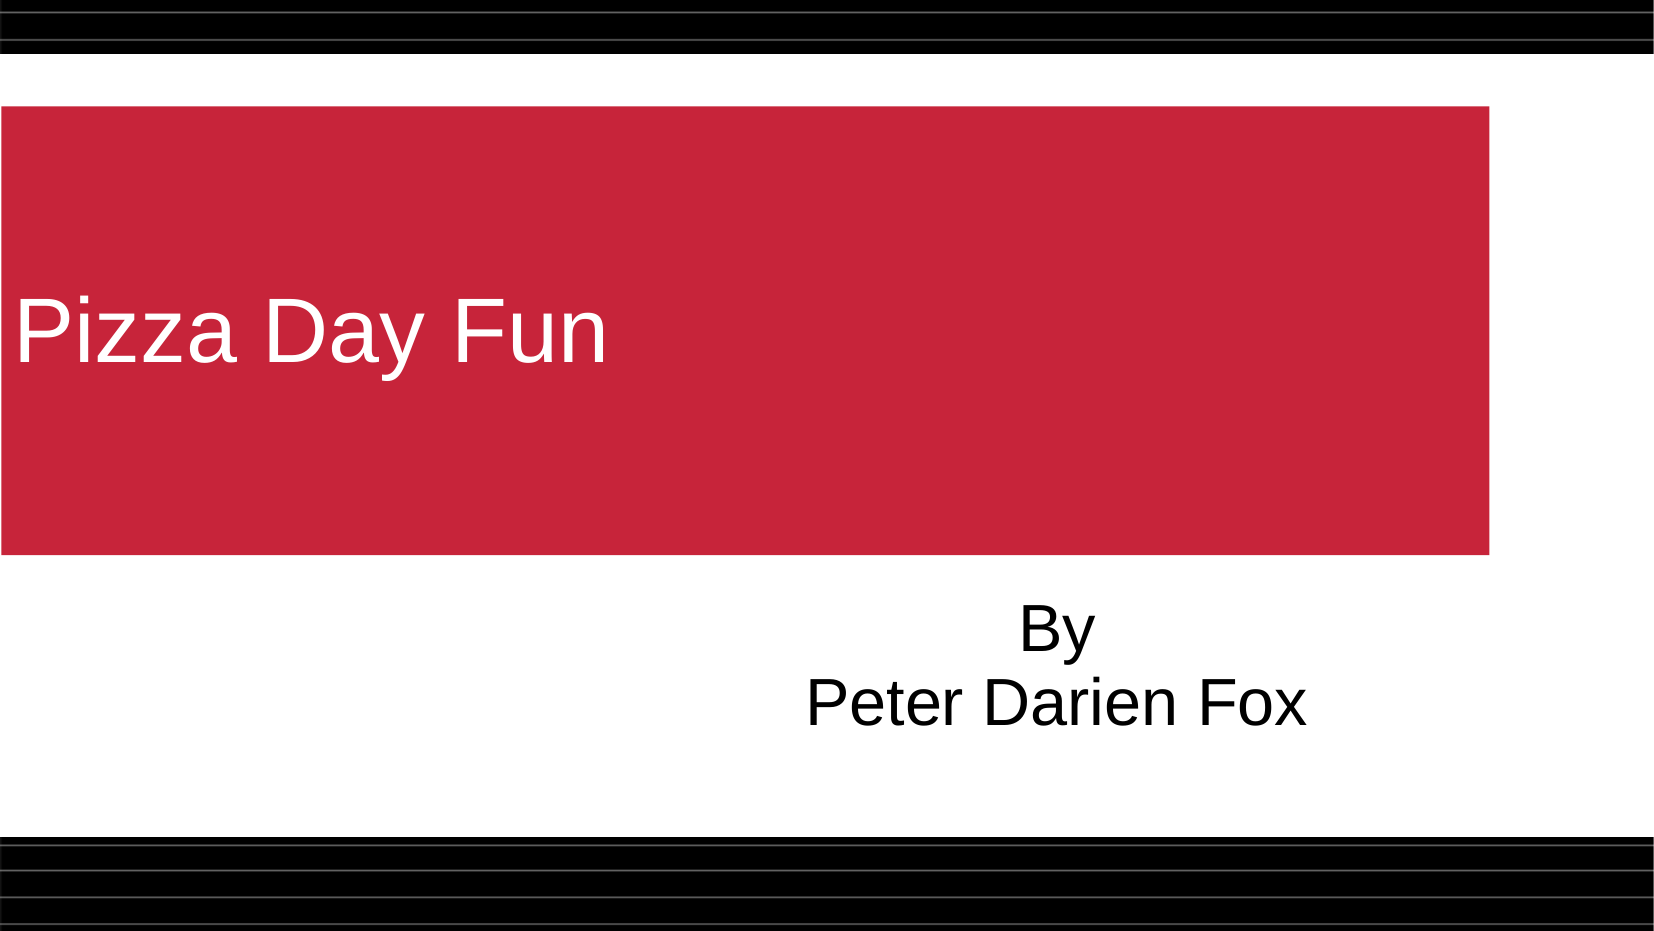

# Pizza Day Fun
By
Peter Darien Fox